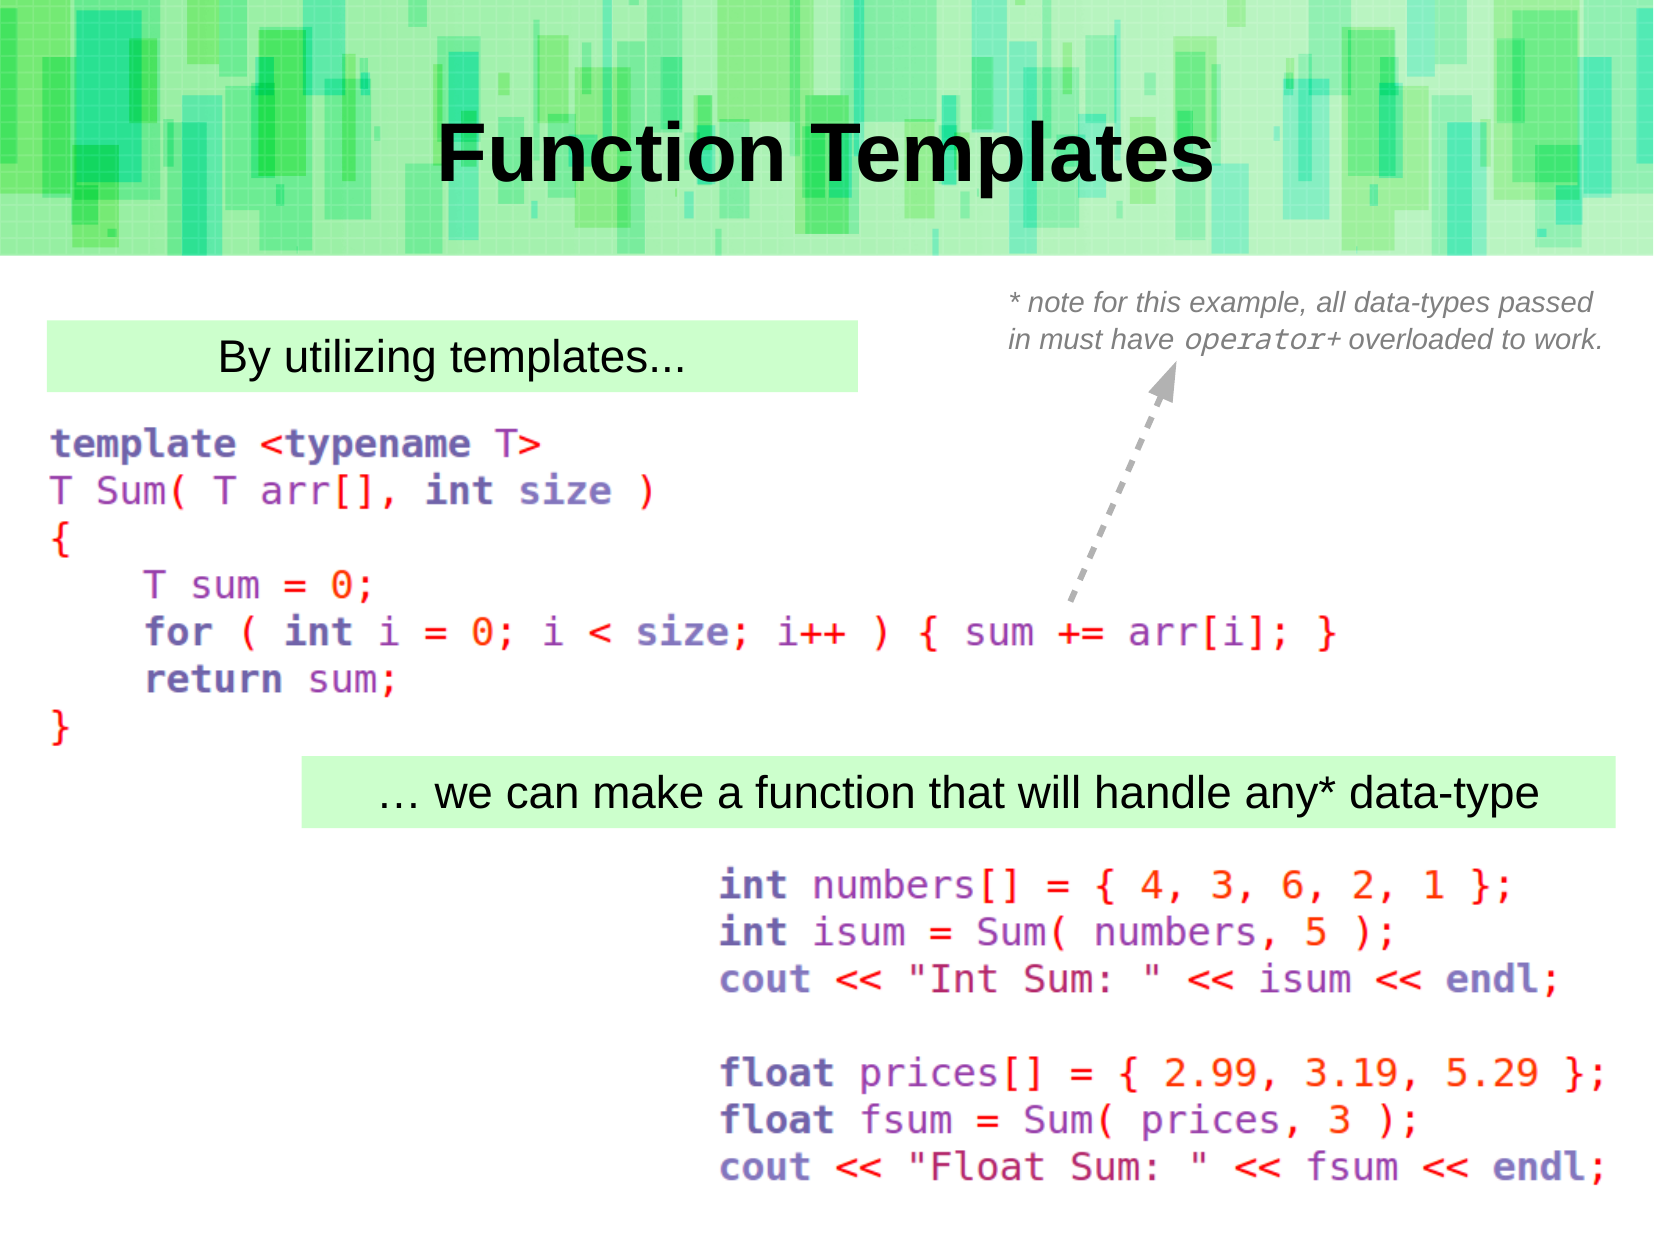

# Function Templates
* note for this example, all data-types passed in must have operator+ overloaded to work.
By utilizing templates...
… we can make a function that will handle any* data-type